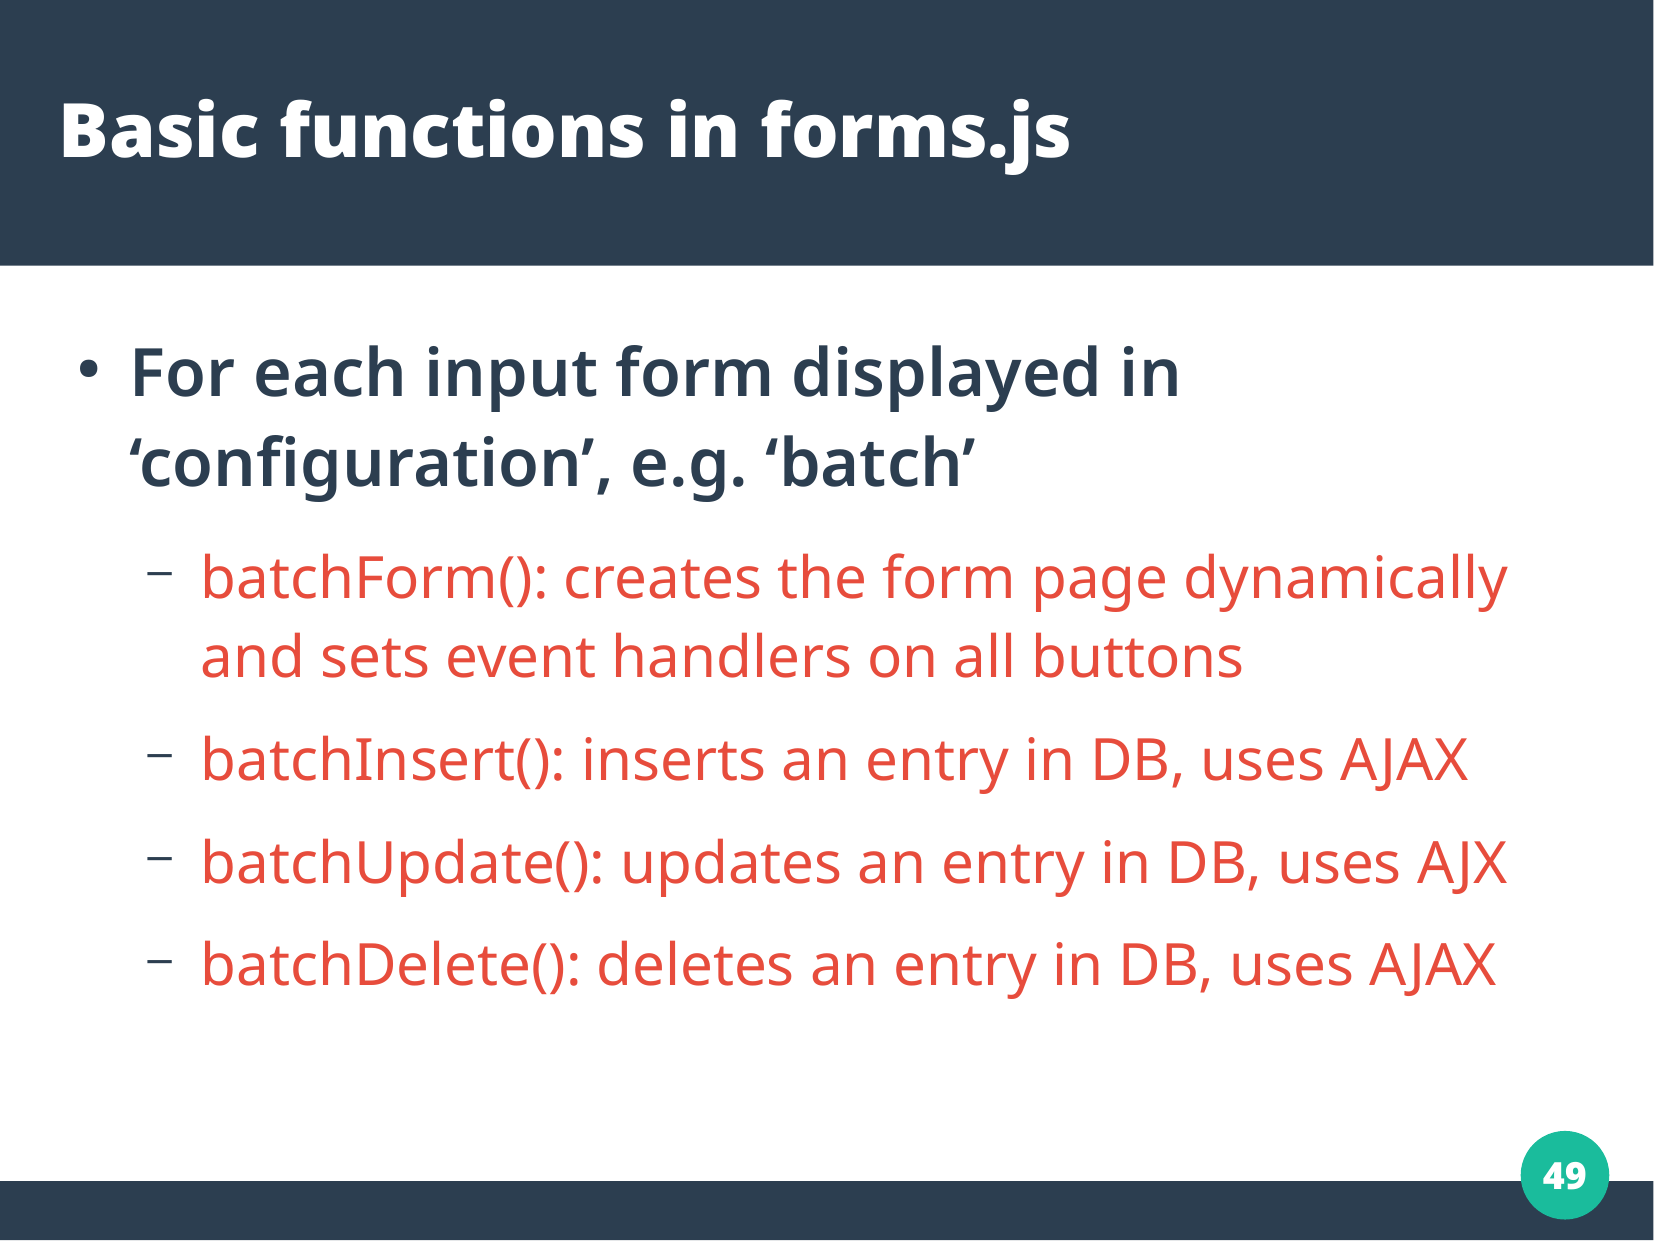

# Basic functions in forms.js
For each input form displayed in ‘configuration’, e.g. ‘batch’
batchForm(): creates the form page dynamically and sets event handlers on all buttons
batchInsert(): inserts an entry in DB, uses AJAX
batchUpdate(): updates an entry in DB, uses AJX
batchDelete(): deletes an entry in DB, uses AJAX
49